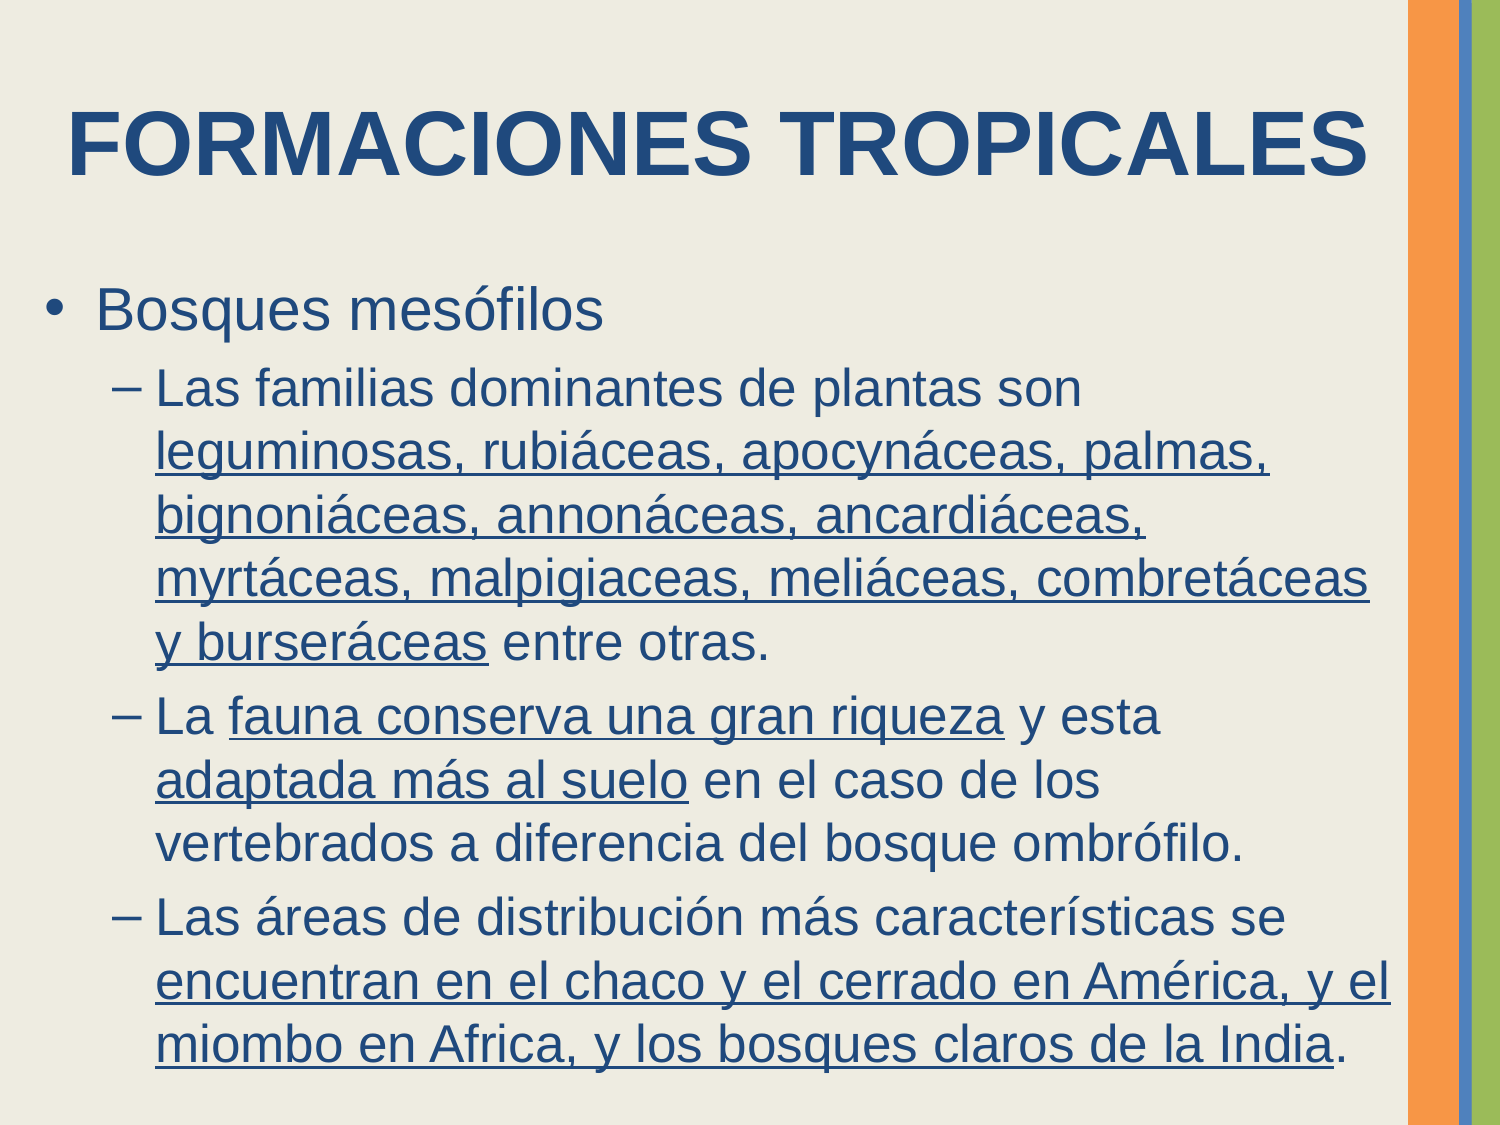

# Formaciones tropicales
Bosques mesófilos
Las familias dominantes de plantas son leguminosas, rubiáceas, apocynáceas, palmas, bignoniáceas, annonáceas, ancardiáceas, myrtáceas, malpigiaceas, meliáceas, combretáceas y burseráceas entre otras.
La fauna conserva una gran riqueza y esta adaptada más al suelo en el caso de los vertebrados a diferencia del bosque ombrófilo.
Las áreas de distribución más características se encuentran en el chaco y el cerrado en América, y el miombo en Africa, y los bosques claros de la India.